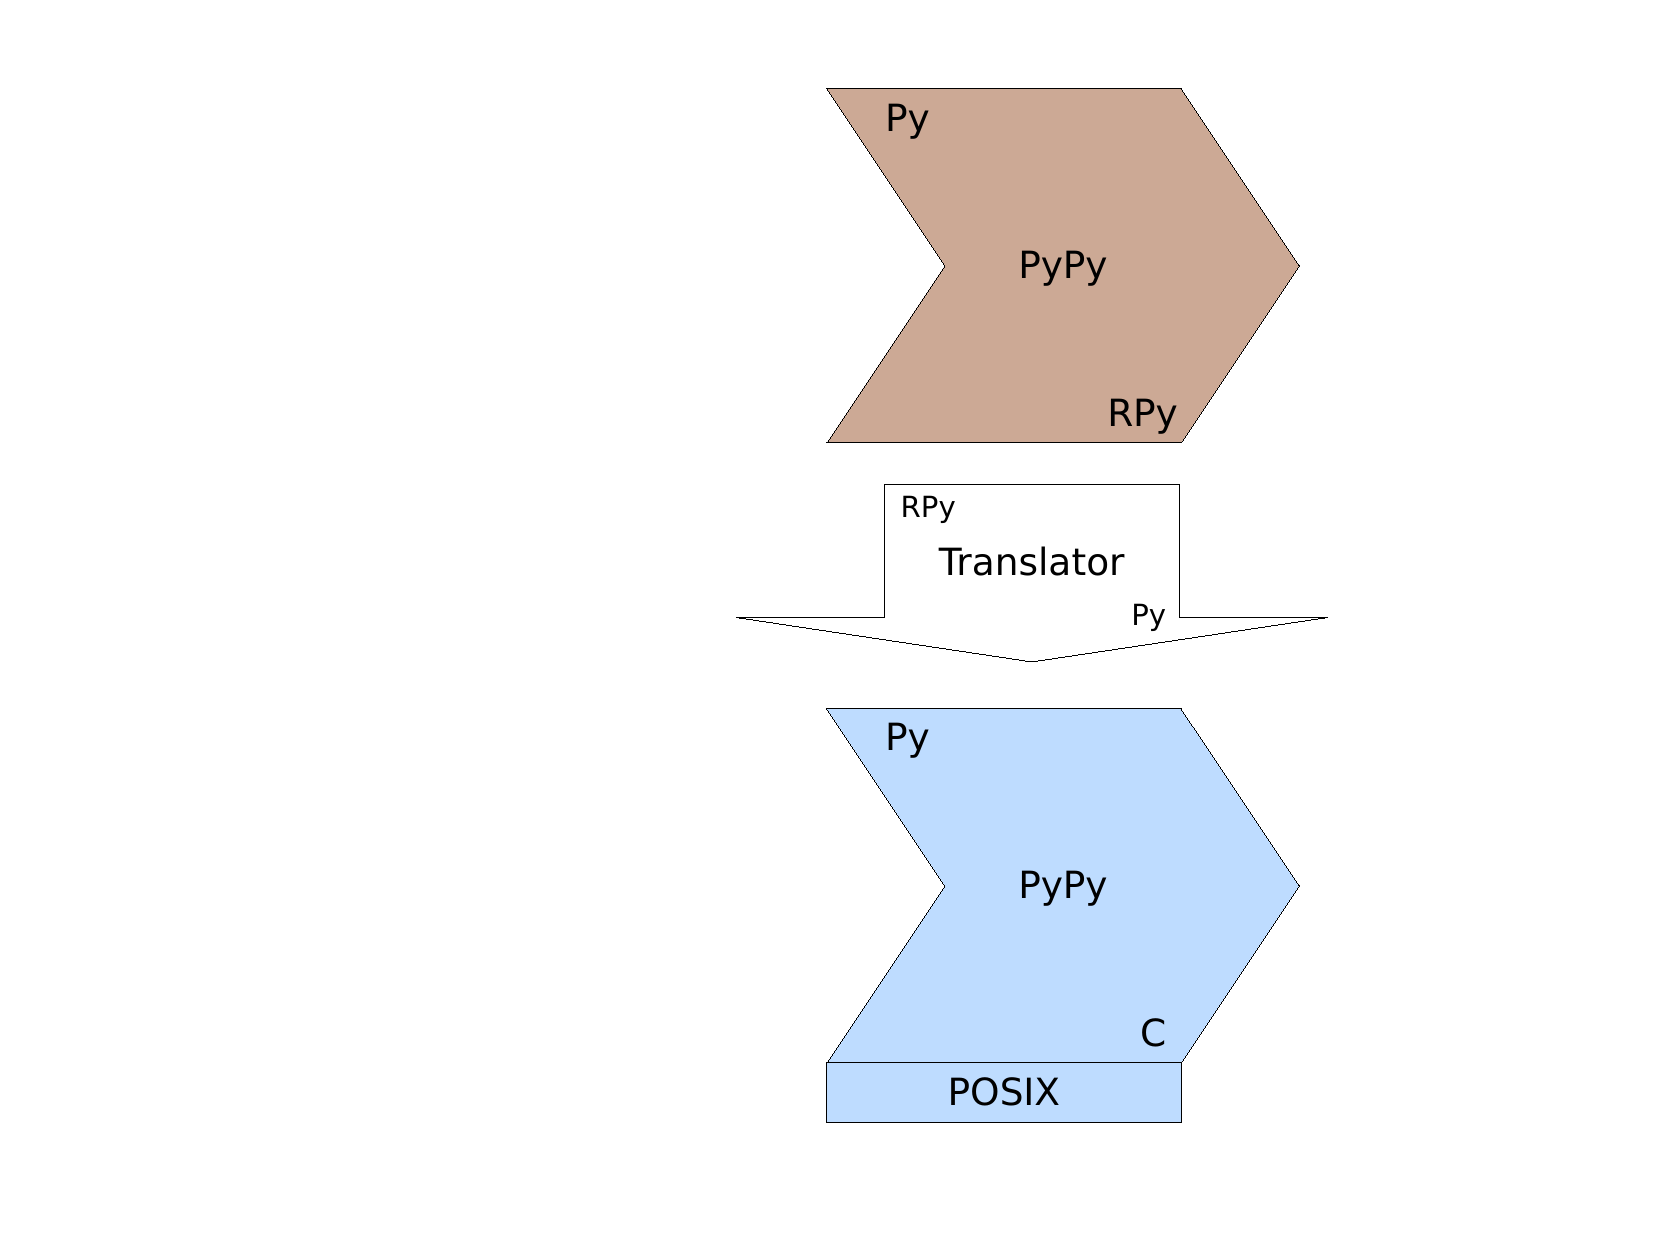

PyPy
Py
RPy
RPy
Translator
Py
PyPy
Py
C
POSIX
POSIX
POSIX